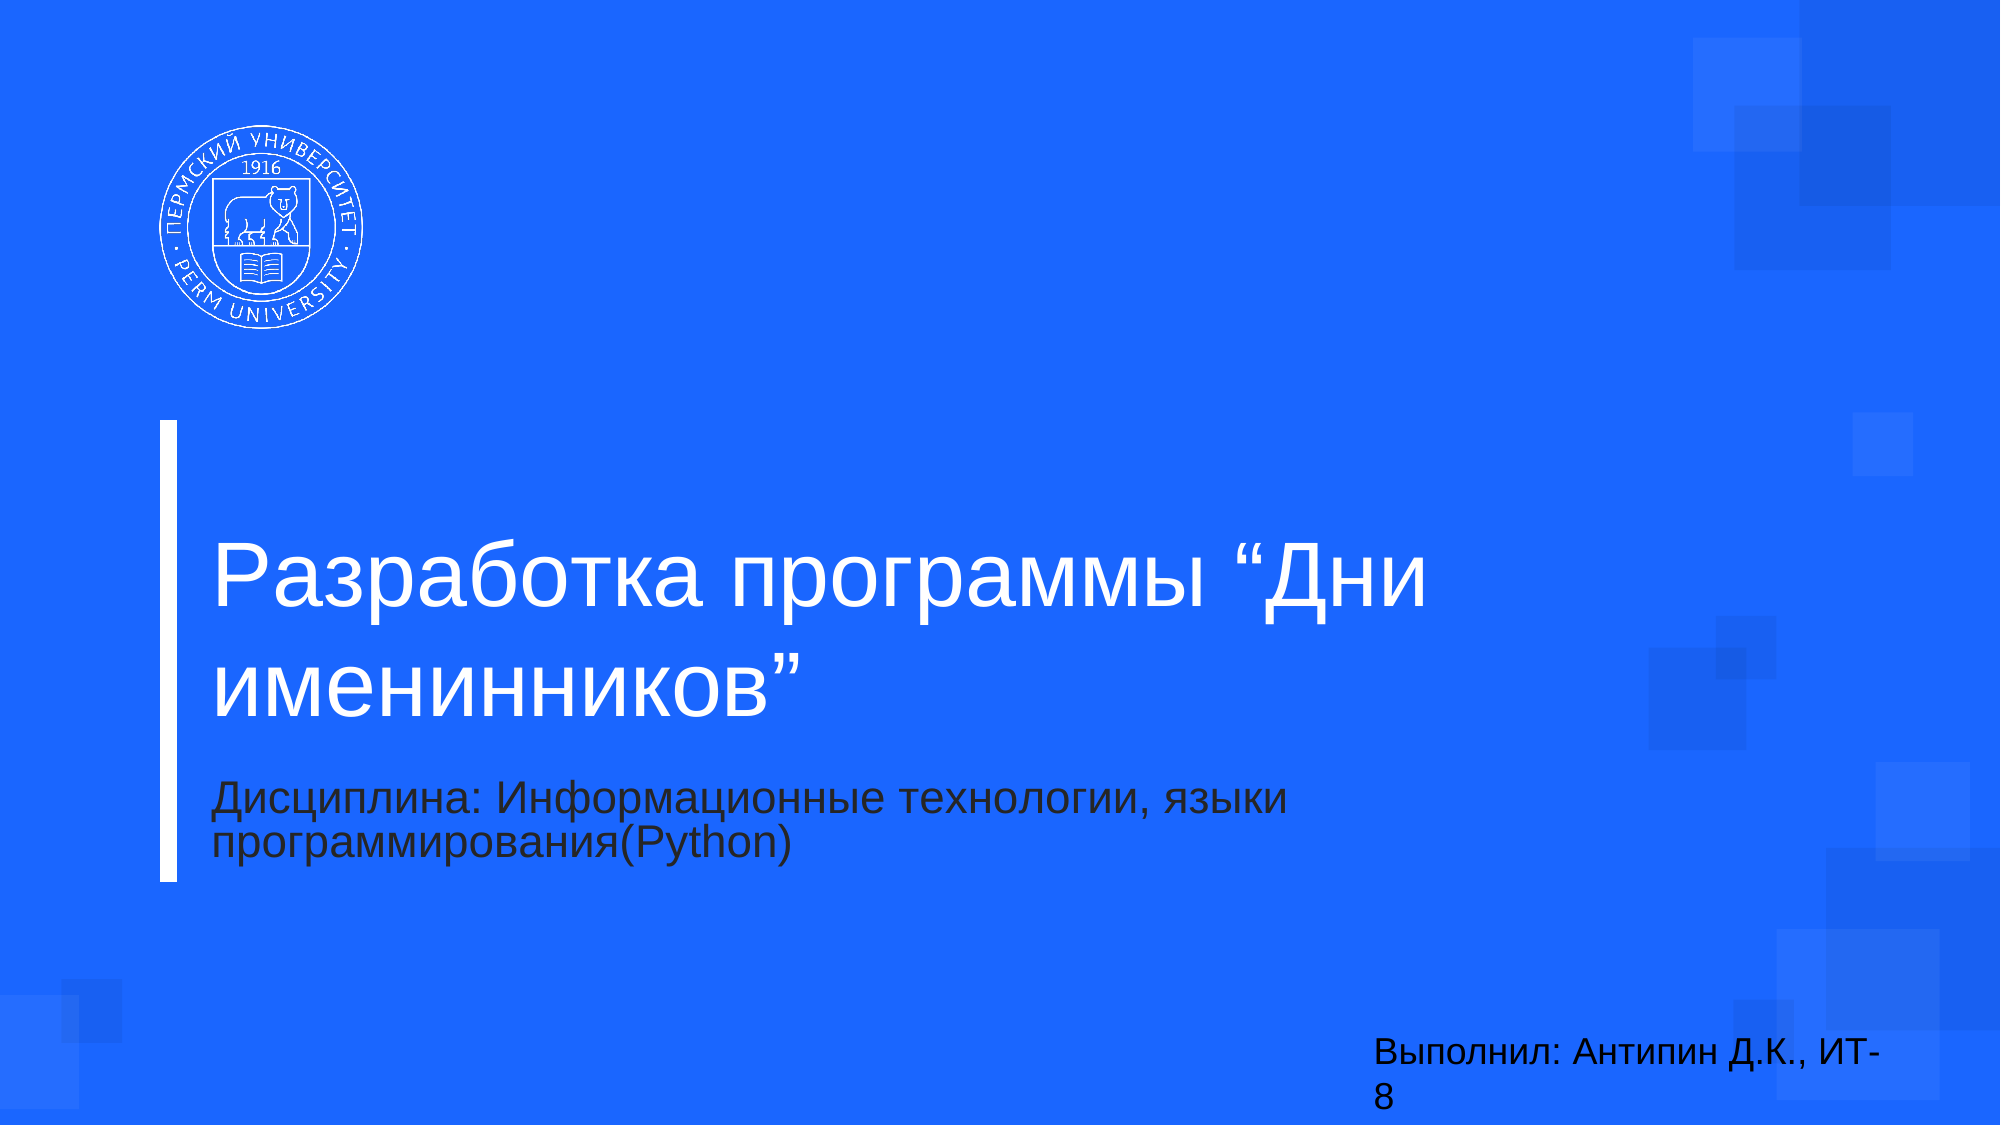

# Разработка программы “Дни именинников”
Дисциплина: Информационные технологии, языки программирования(Python)
Выполнил: Антипин Д.К., ИТ-8
Преподаватель: Шилина А.В.